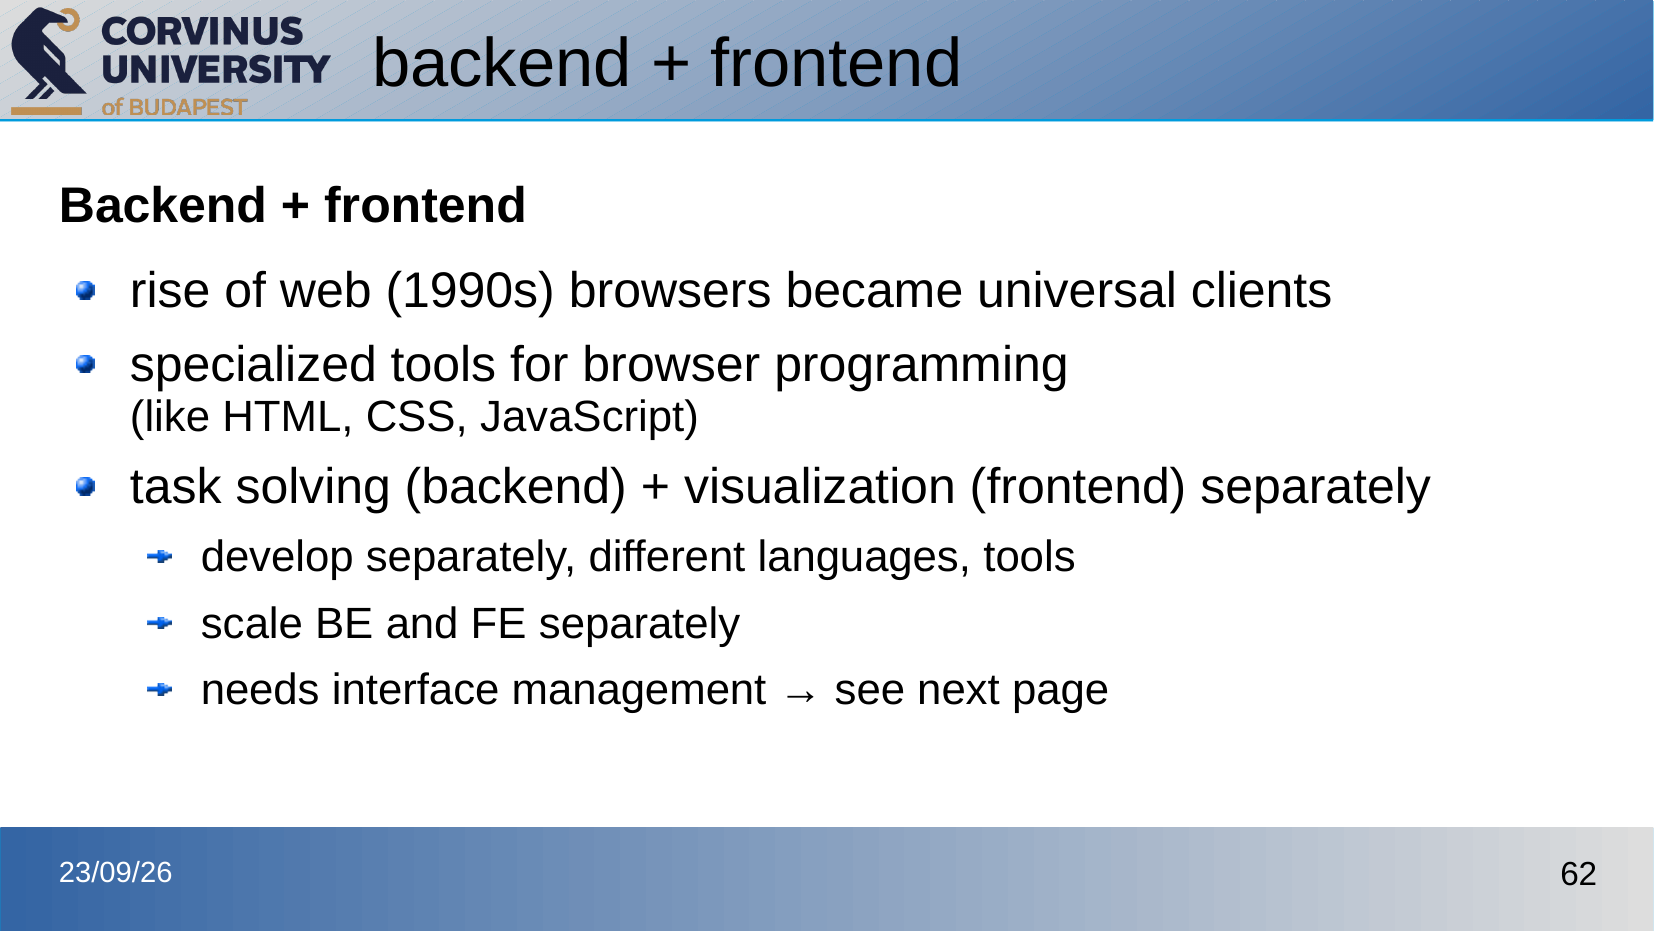

# backend + frontend
Backend + frontend
rise of web (1990s) browsers became universal clients
specialized tools for browser programming
(like HTML, CSS, JavaScript)
task solving (backend) + visualization (frontend) separately
develop separately, different languages, tools
scale BE and FE separately
needs interface management → see next page